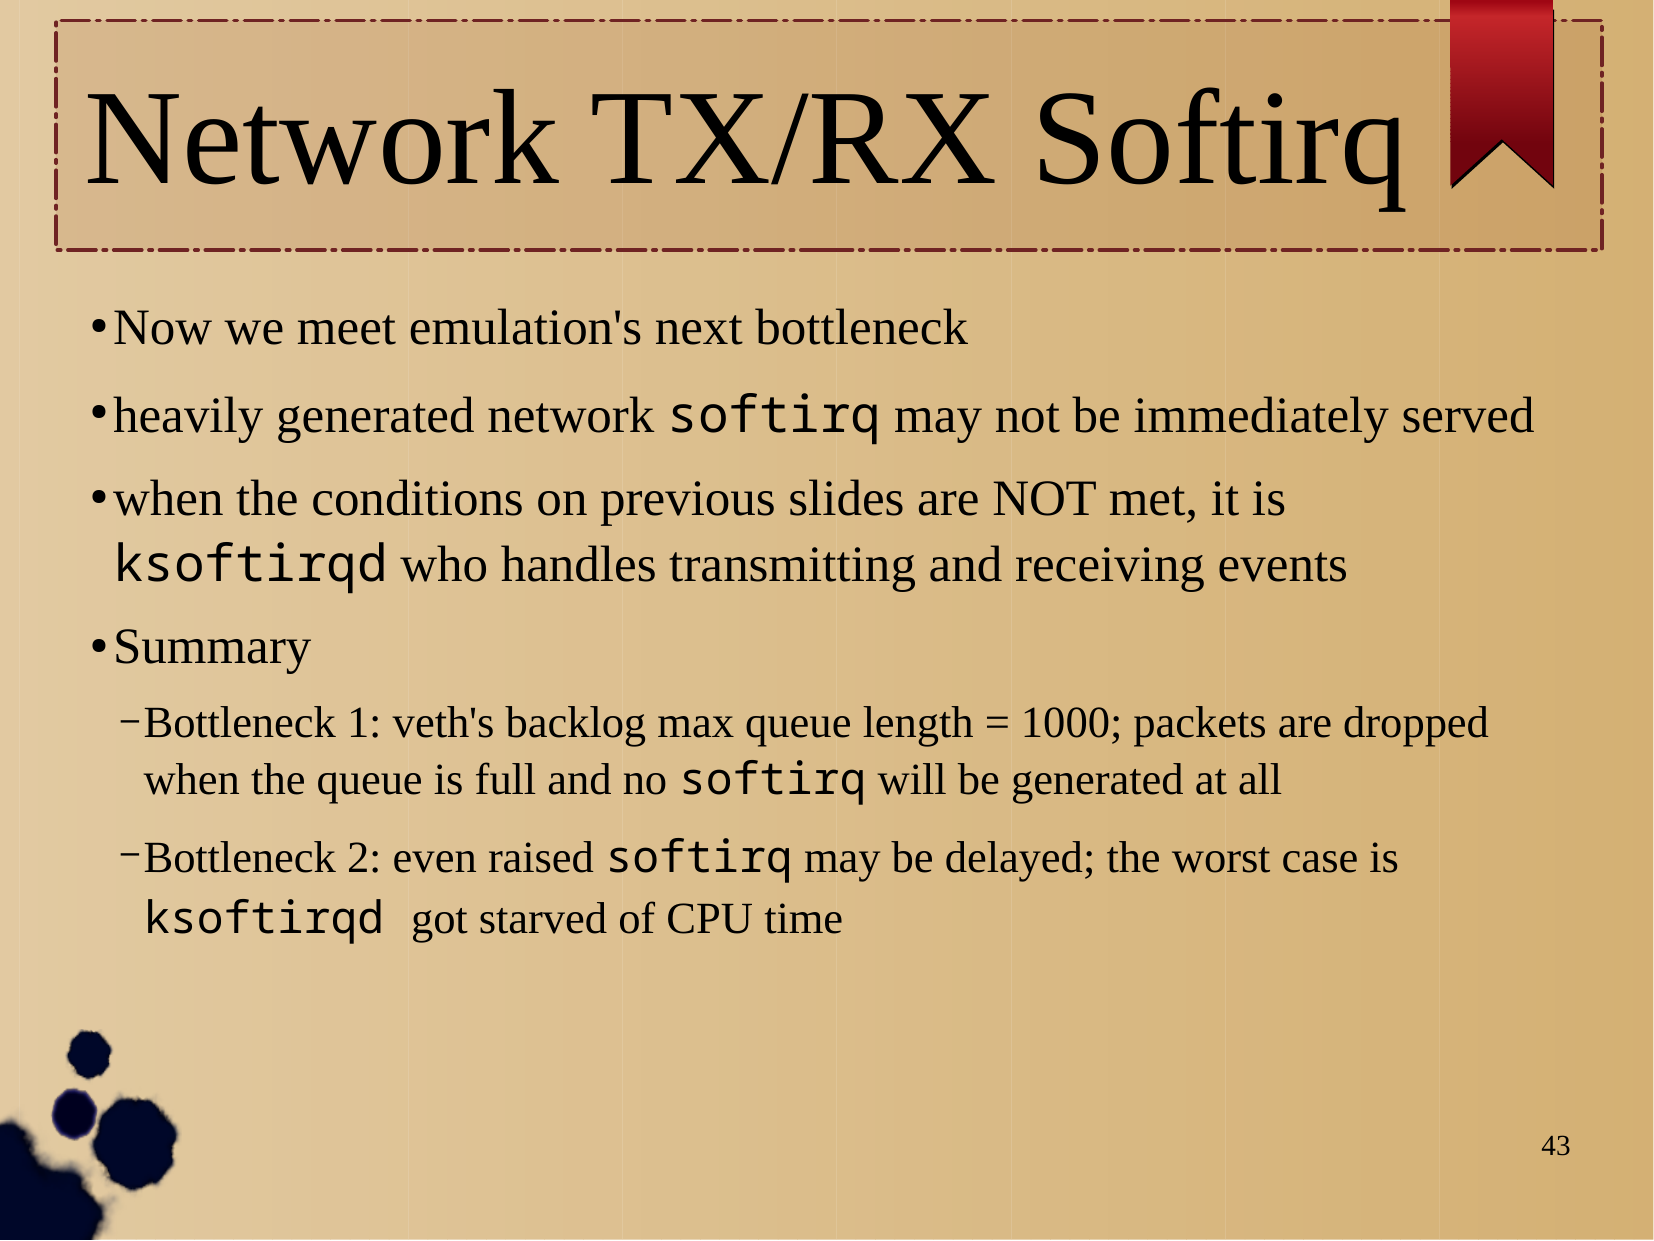

# Network TX/RX Softirq
Now we meet emulation's next bottleneck
heavily generated network softirq may not be immediately served
when the conditions on previous slides are NOT met, it is ksoftirqd who handles transmitting and receiving events
Summary
Bottleneck 1: veth's backlog max queue length = 1000; packets are dropped when the queue is full and no softirq will be generated at all
Bottleneck 2: even raised softirq may be delayed; the worst case is ksoftirqd got starved of CPU time
43